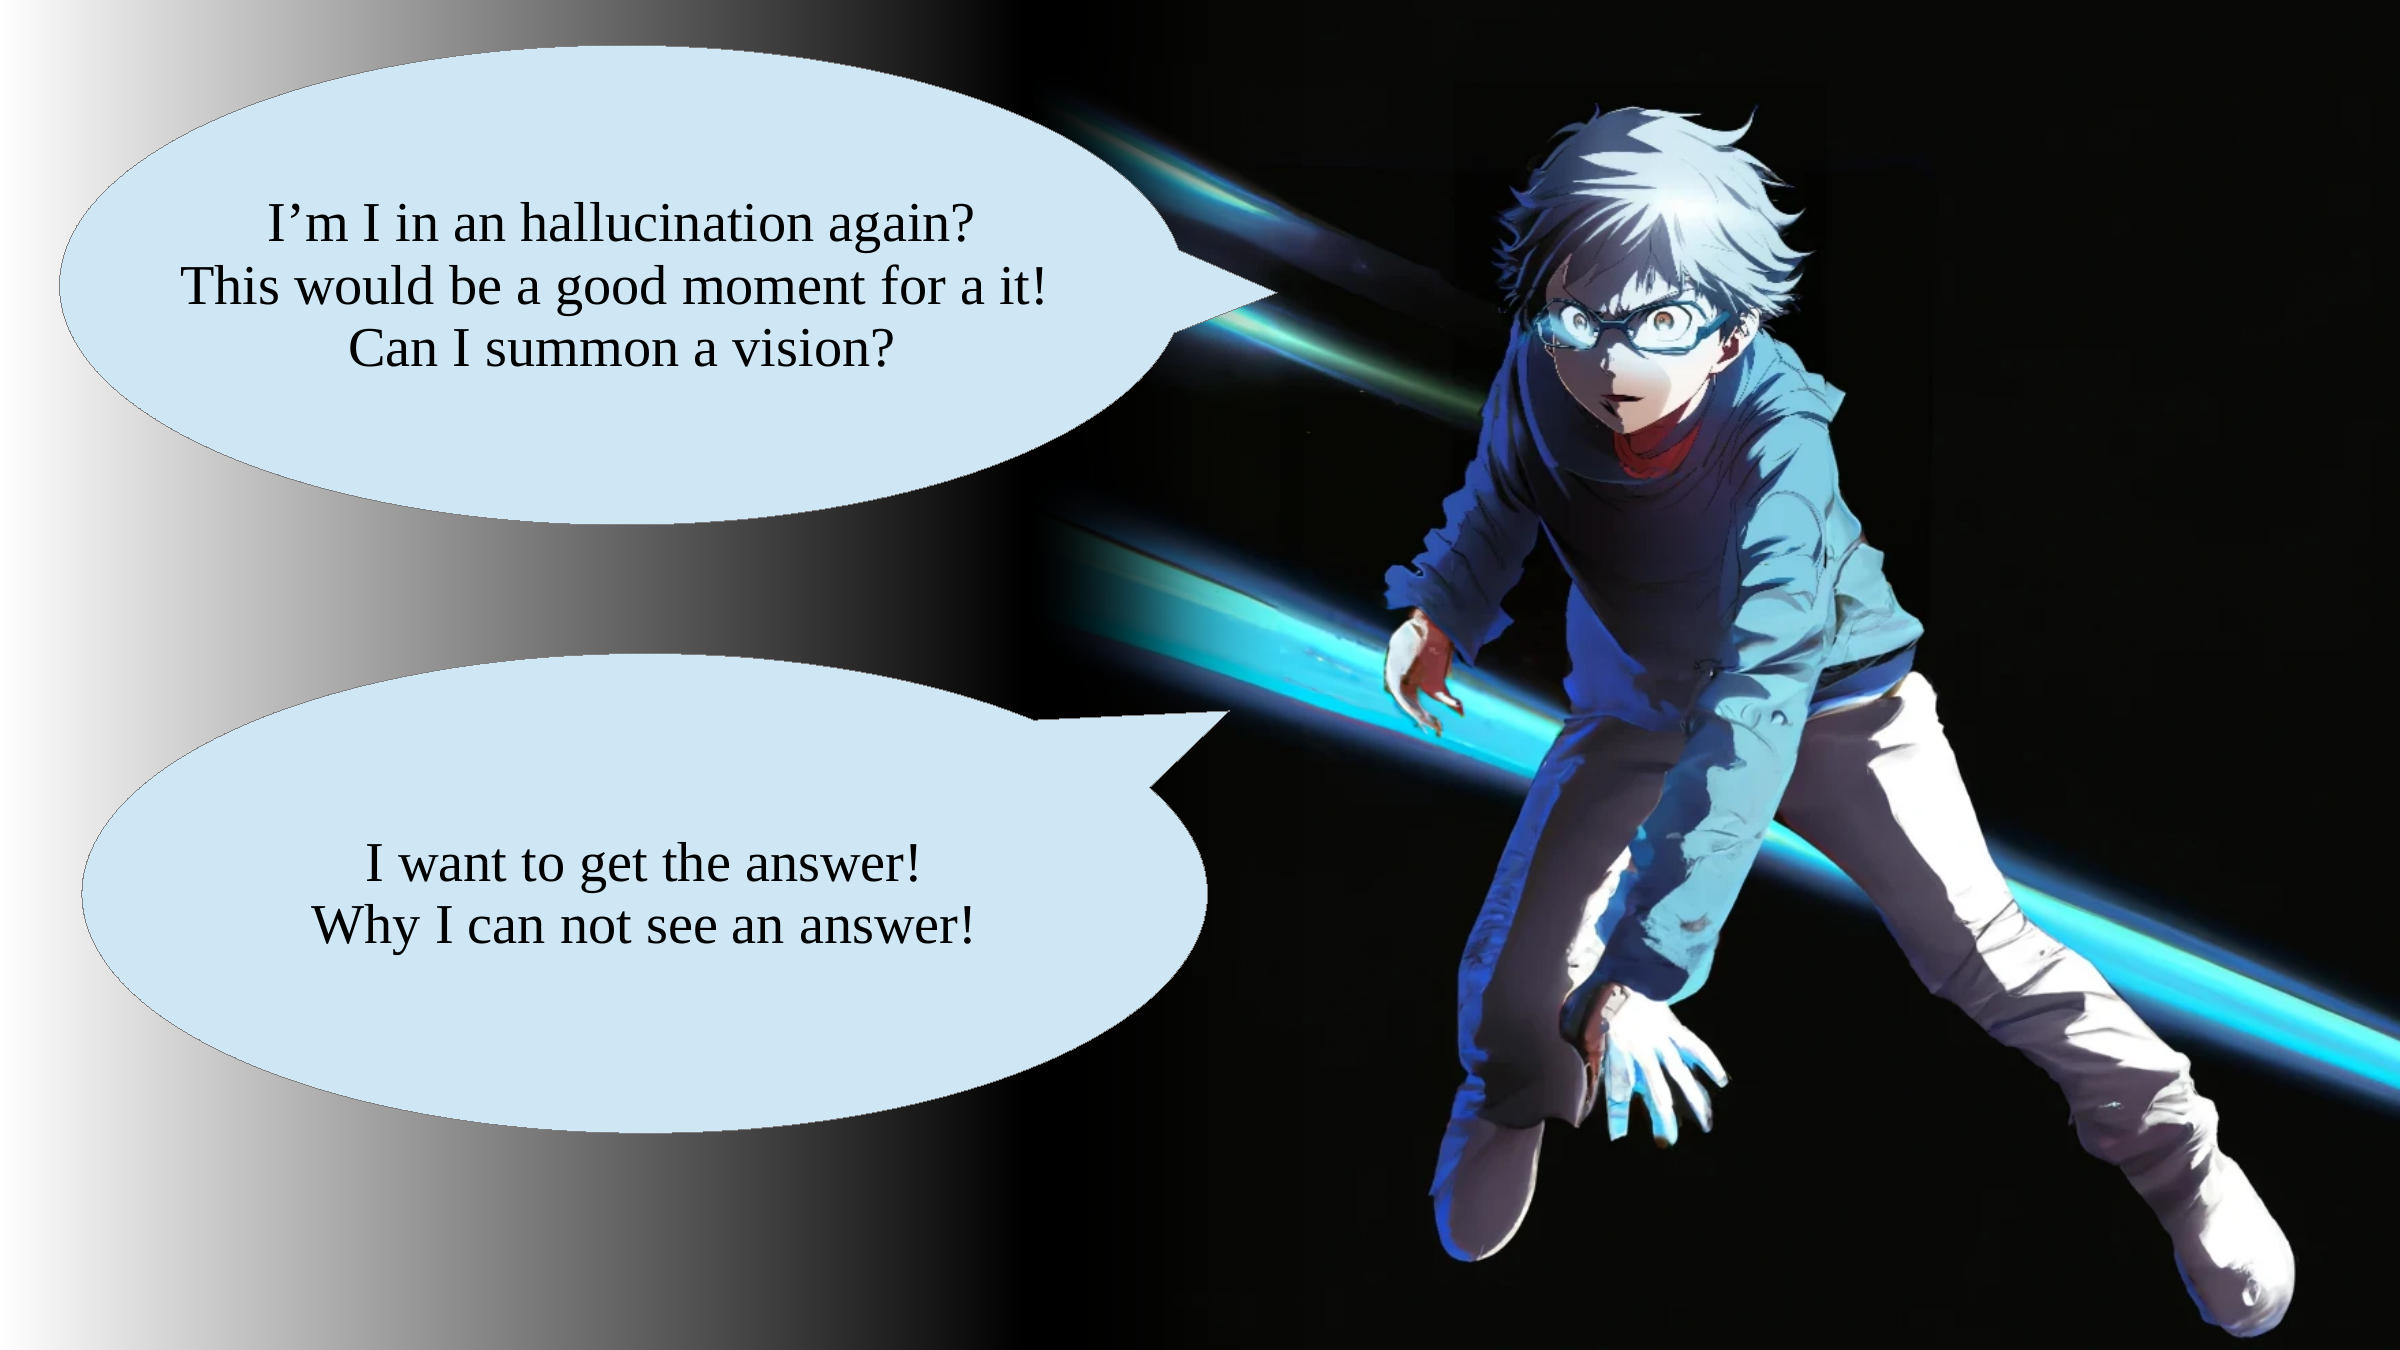

I’m I in an hallucination again?
This would be a good moment for a it!
Can I summon a vision?
I want to get the answer!
Why I can not see an answer!